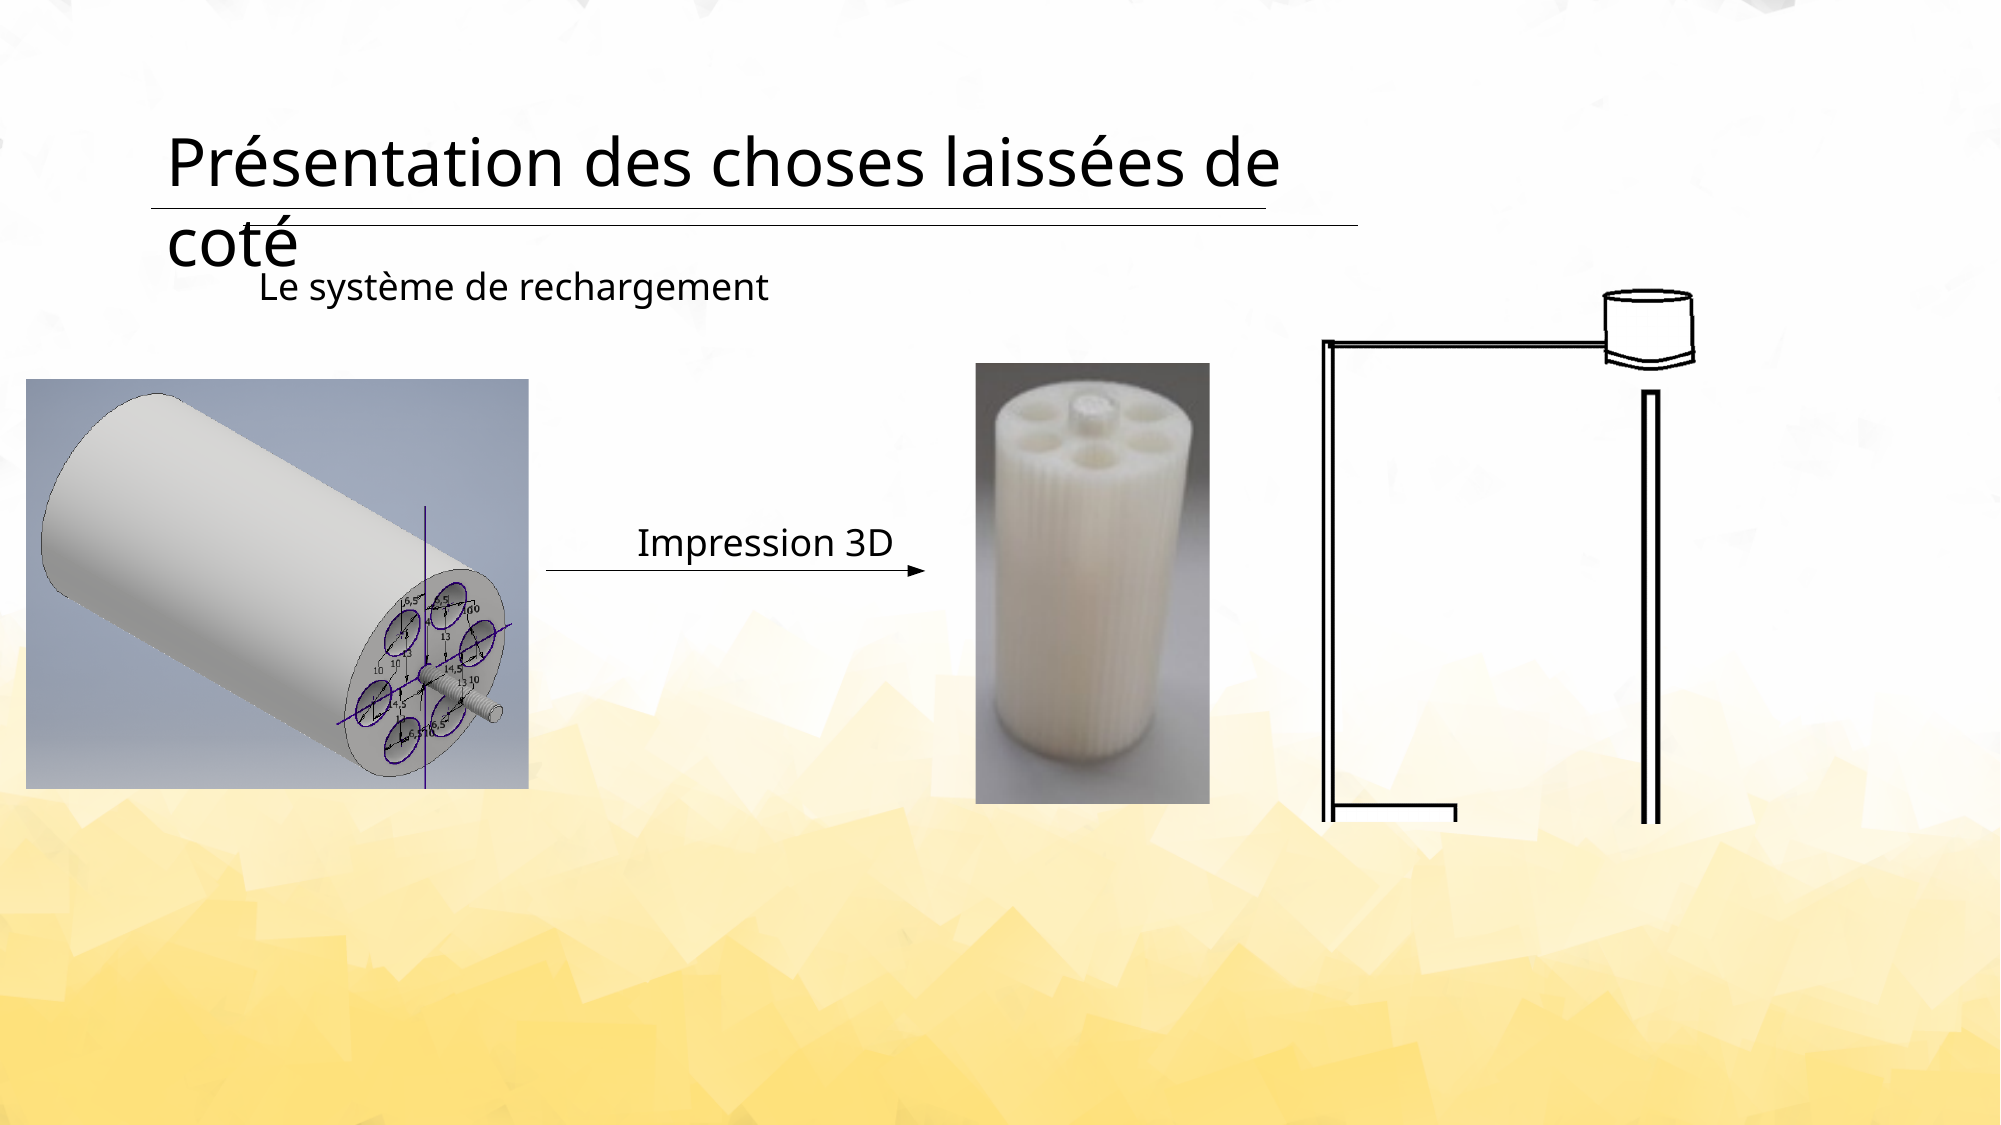

Présentation des choses laissées de coté
Le système de rechargement
Impression 3D